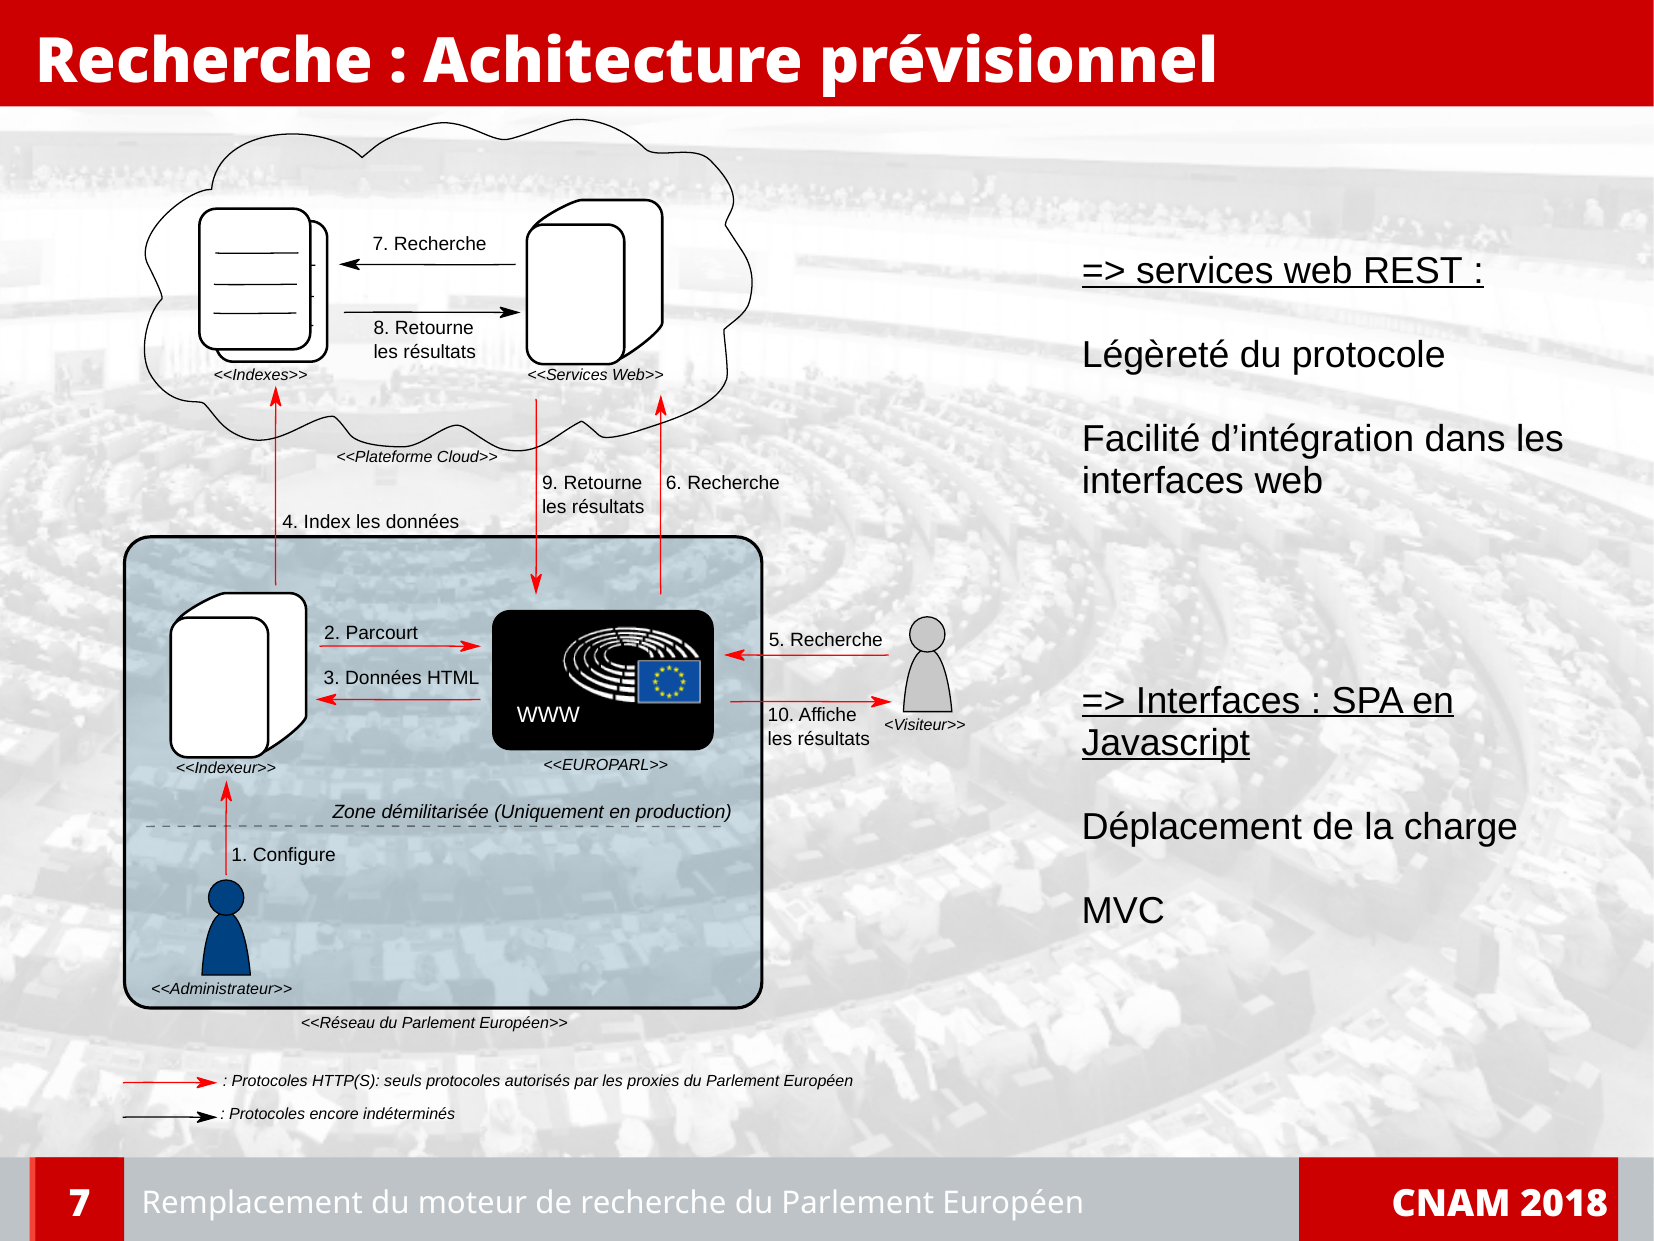

# Recherche : Achitecture prévisionnel
=> services web REST :
Légèreté du protocole
Facilité d’intégration dans les interfaces web
=> Interfaces : SPA en Javascript
Déplacement de la charge
MVC
7
Remplacement du moteur de recherche du Parlement Européen